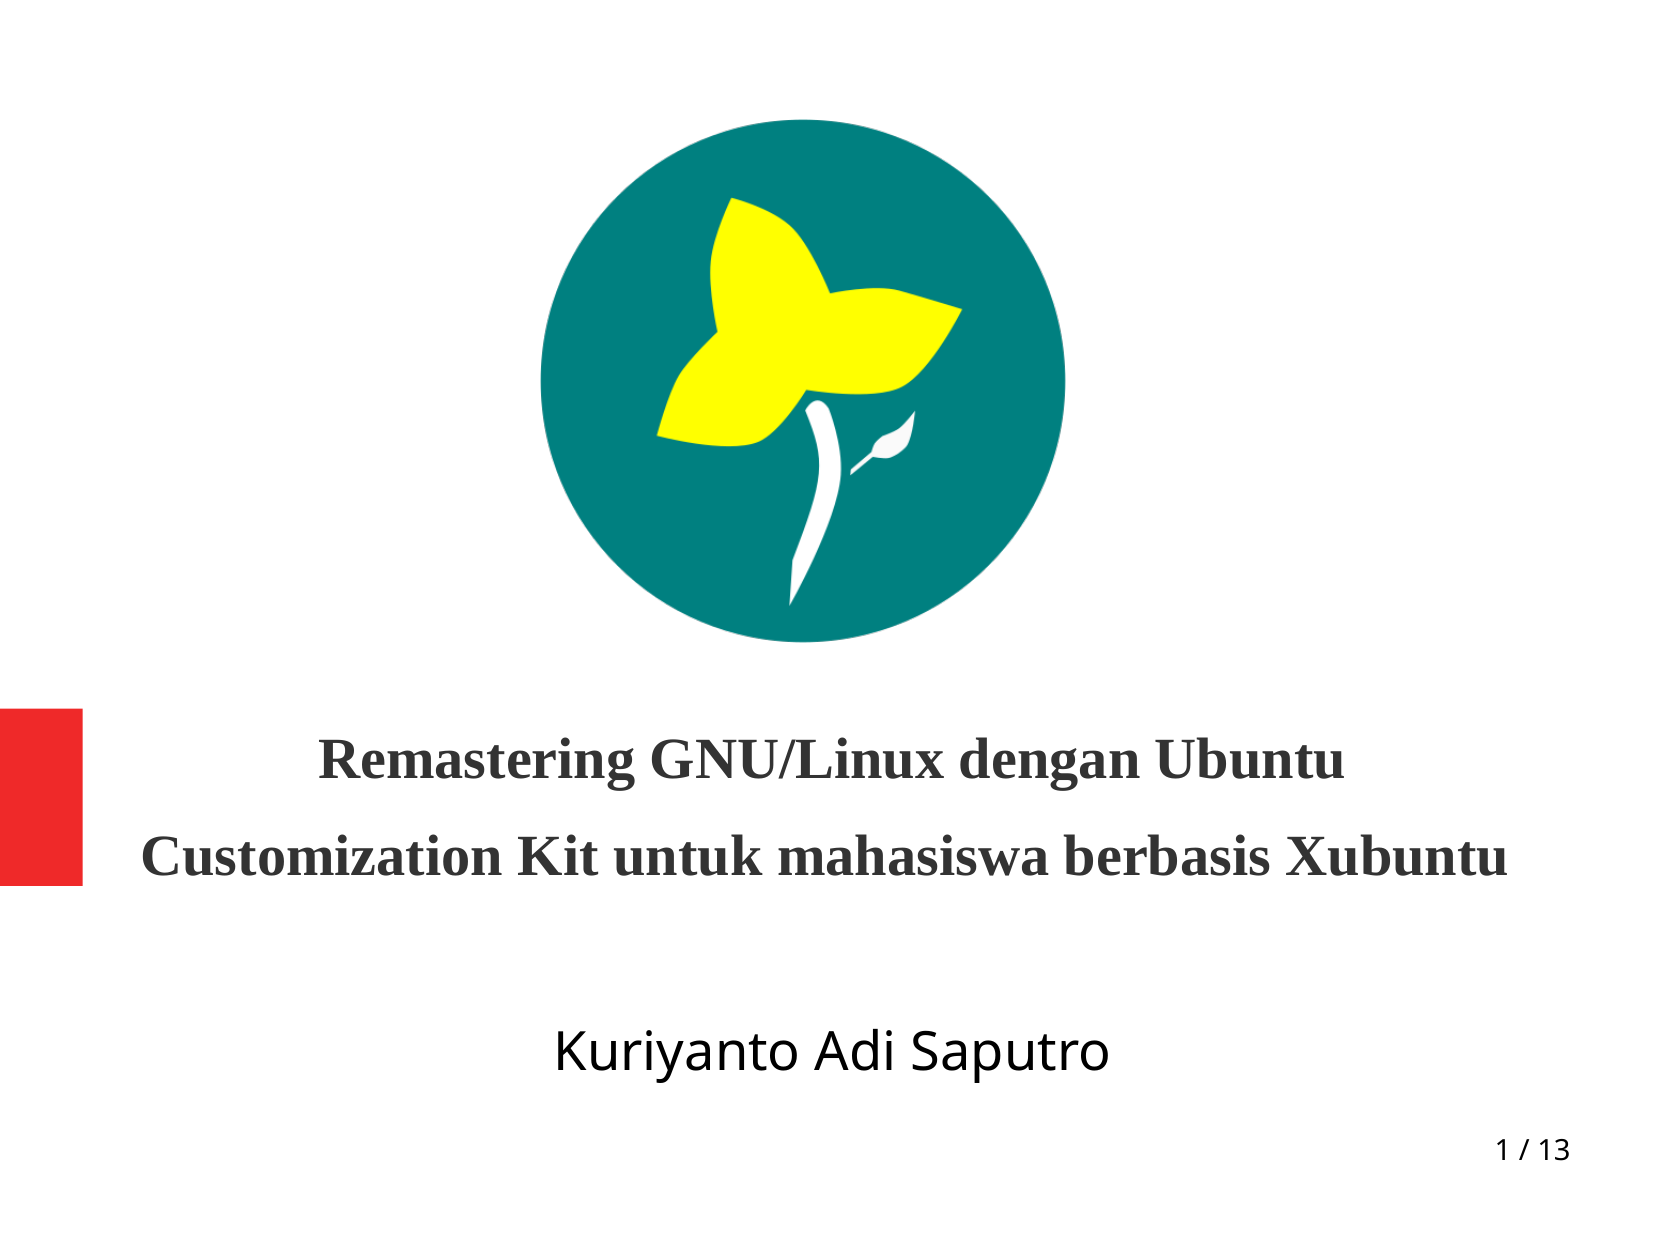

# Remastering GNU/Linux dengan Ubuntu Customization Kit untuk mahasiswa berbasis Xubuntu
Kuriyanto Adi Saputro
1